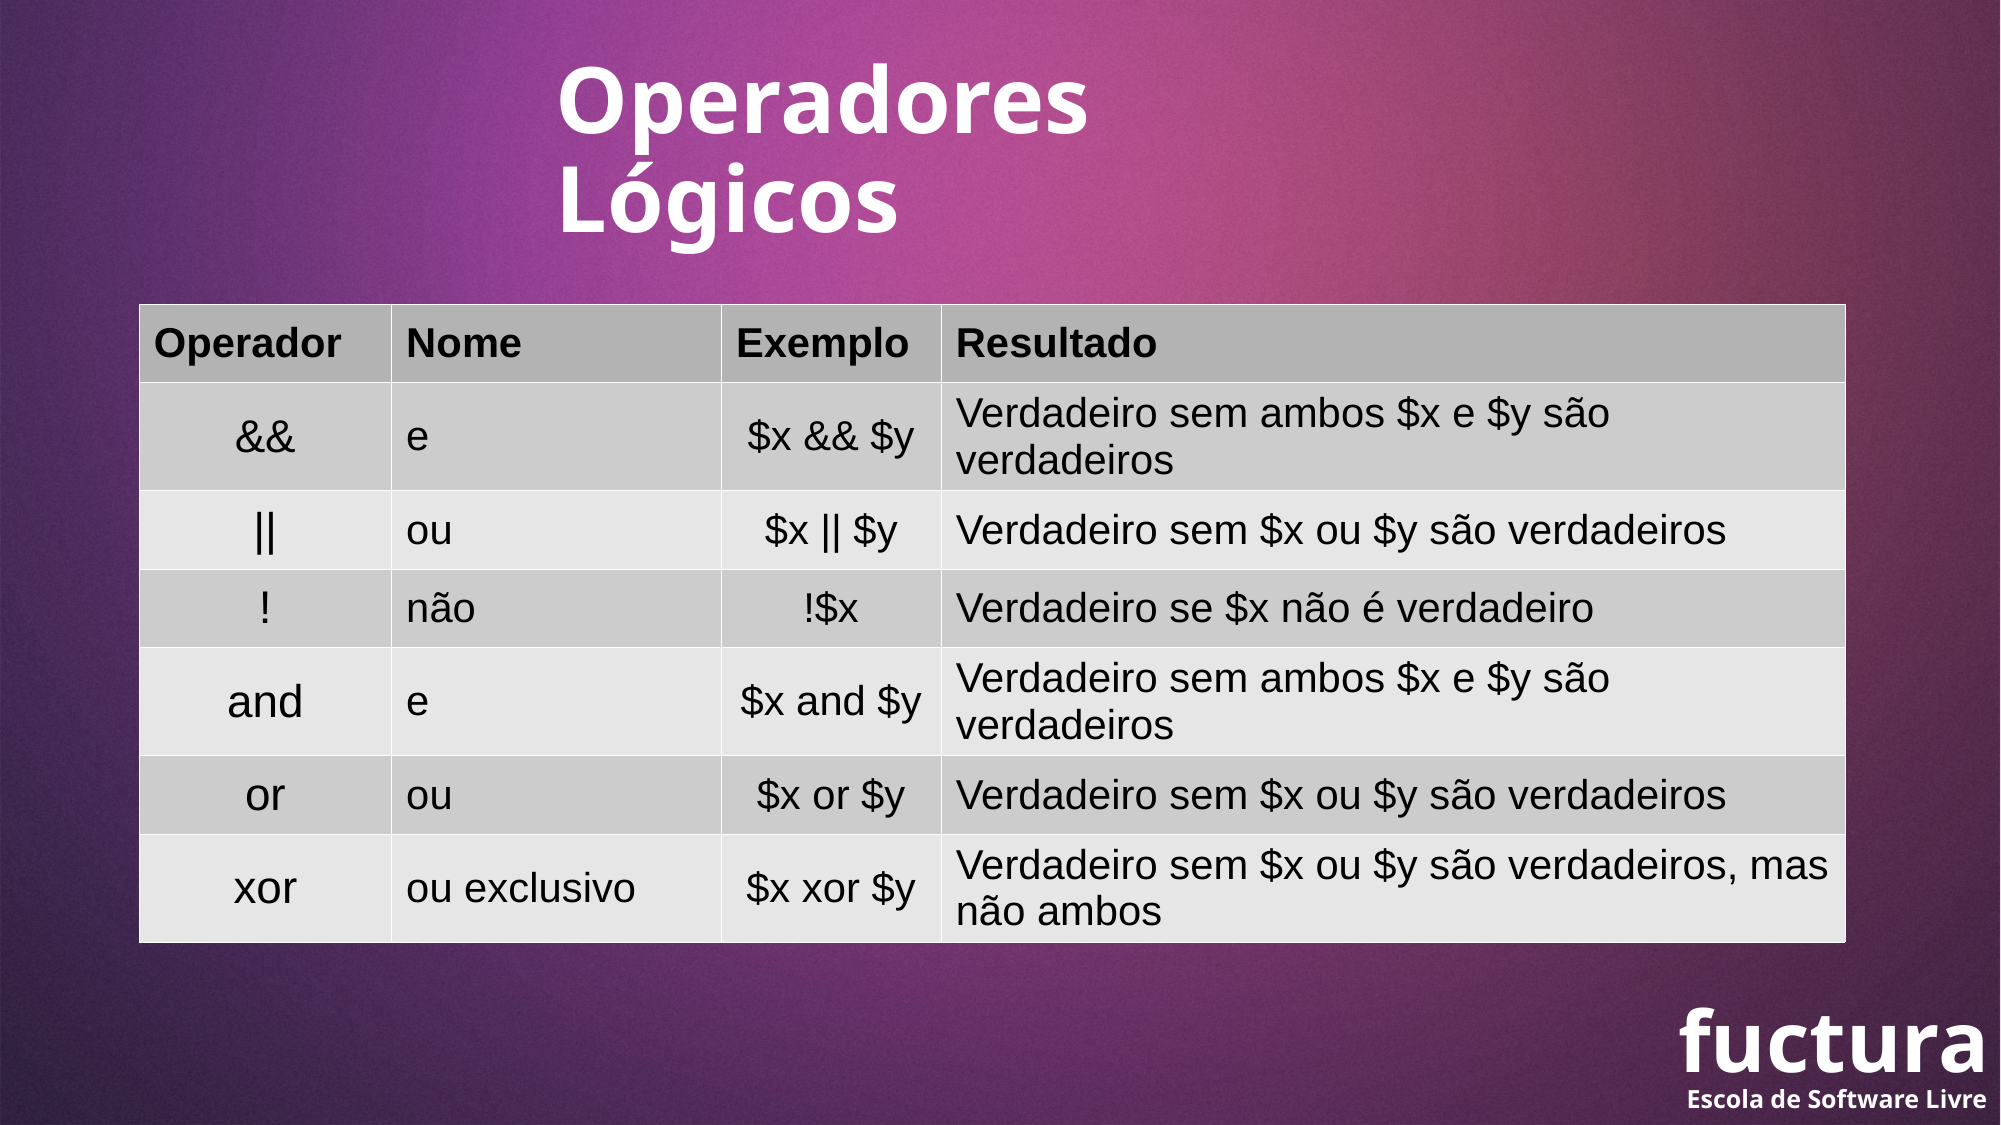

Operadores Lógicos
| Operador | Nome | Exemplo | Resultado |
| --- | --- | --- | --- |
| && | e | $x && $y | Verdadeiro sem ambos $x e $y são verdadeiros |
| || | ou | $x || $y | Verdadeiro sem $x ou $y são verdadeiros |
| ! | não | !$x | Verdadeiro se $x não é verdadeiro |
| and | e | $x and $y | Verdadeiro sem ambos $x e $y são verdadeiros |
| or | ou | $x or $y | Verdadeiro sem $x ou $y são verdadeiros |
| xor | ou exclusivo | $x xor $y | Verdadeiro sem $x ou $y são verdadeiros, mas não ambos |
fuctura
Escola de Software Livre